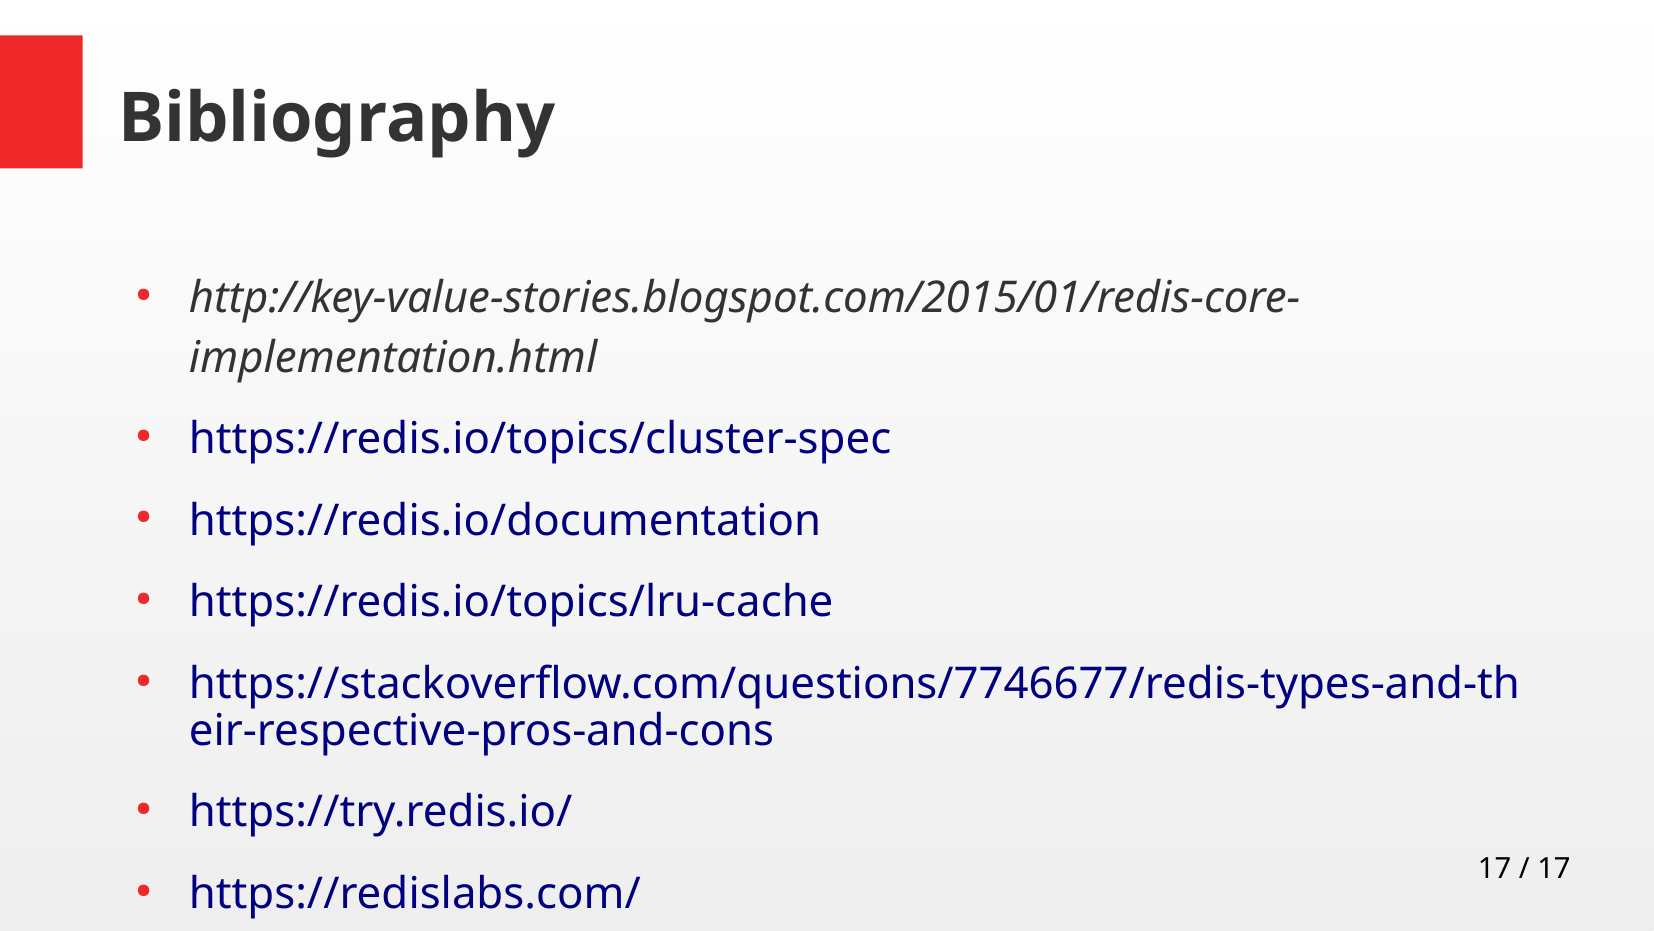

# Bibliography
http://key-value-stories.blogspot.com/2015/01/redis-core-implementation.html
https://redis.io/topics/cluster-spec
https://redis.io/documentation
https://redis.io/topics/lru-cache
https://stackoverflow.com/questions/7746677/redis-types-and-their-respective-pros-and-cons
https://try.redis.io/
https://redislabs.com/
17